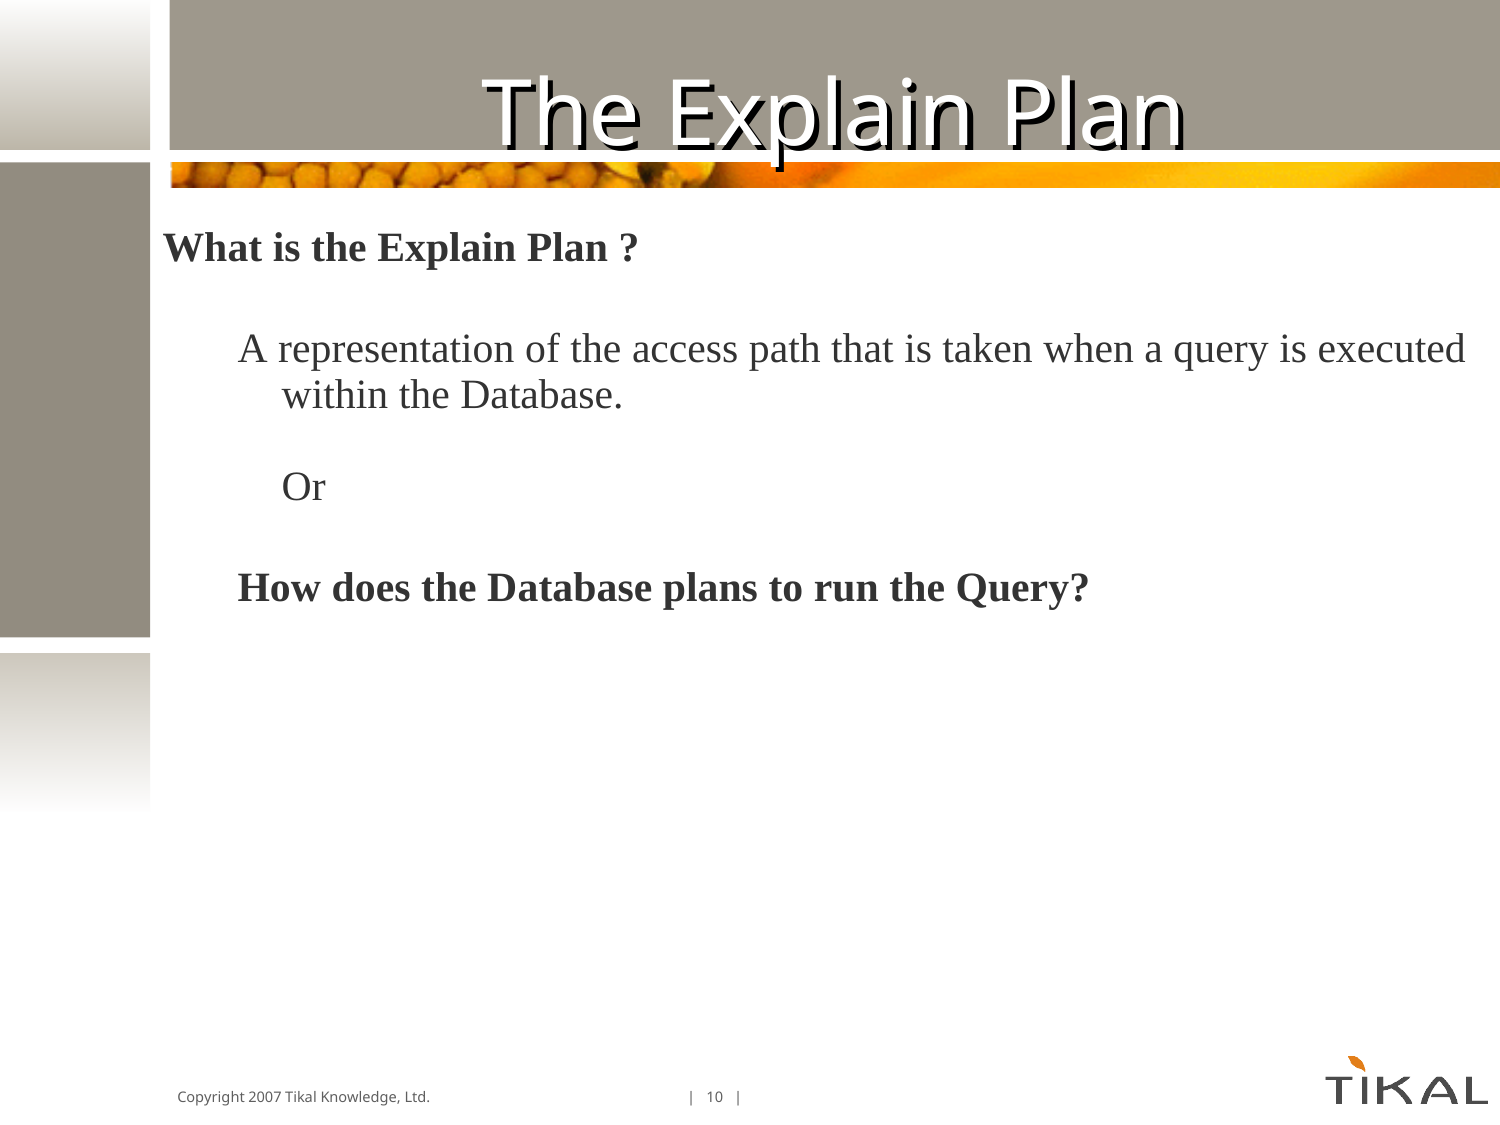

# The Explain Plan
What is the Explain Plan ?
A representation of the access path that is taken when a query is executed within the Database.
Or
How does the Database plans to run the Query?